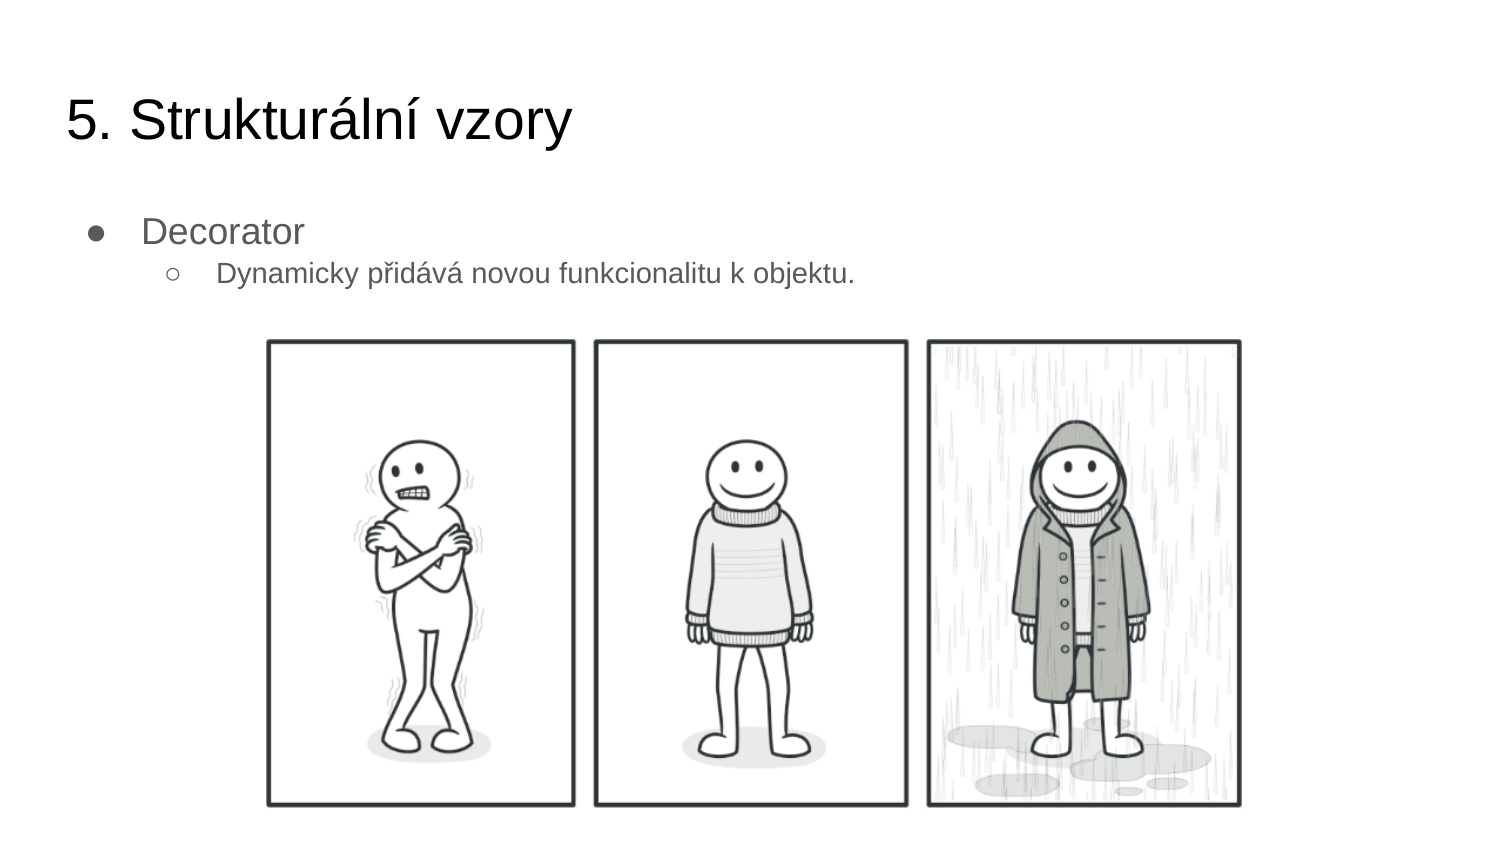

# 5. Strukturální vzory
Decorator
Dynamicky přidává novou funkcionalitu k objektu.